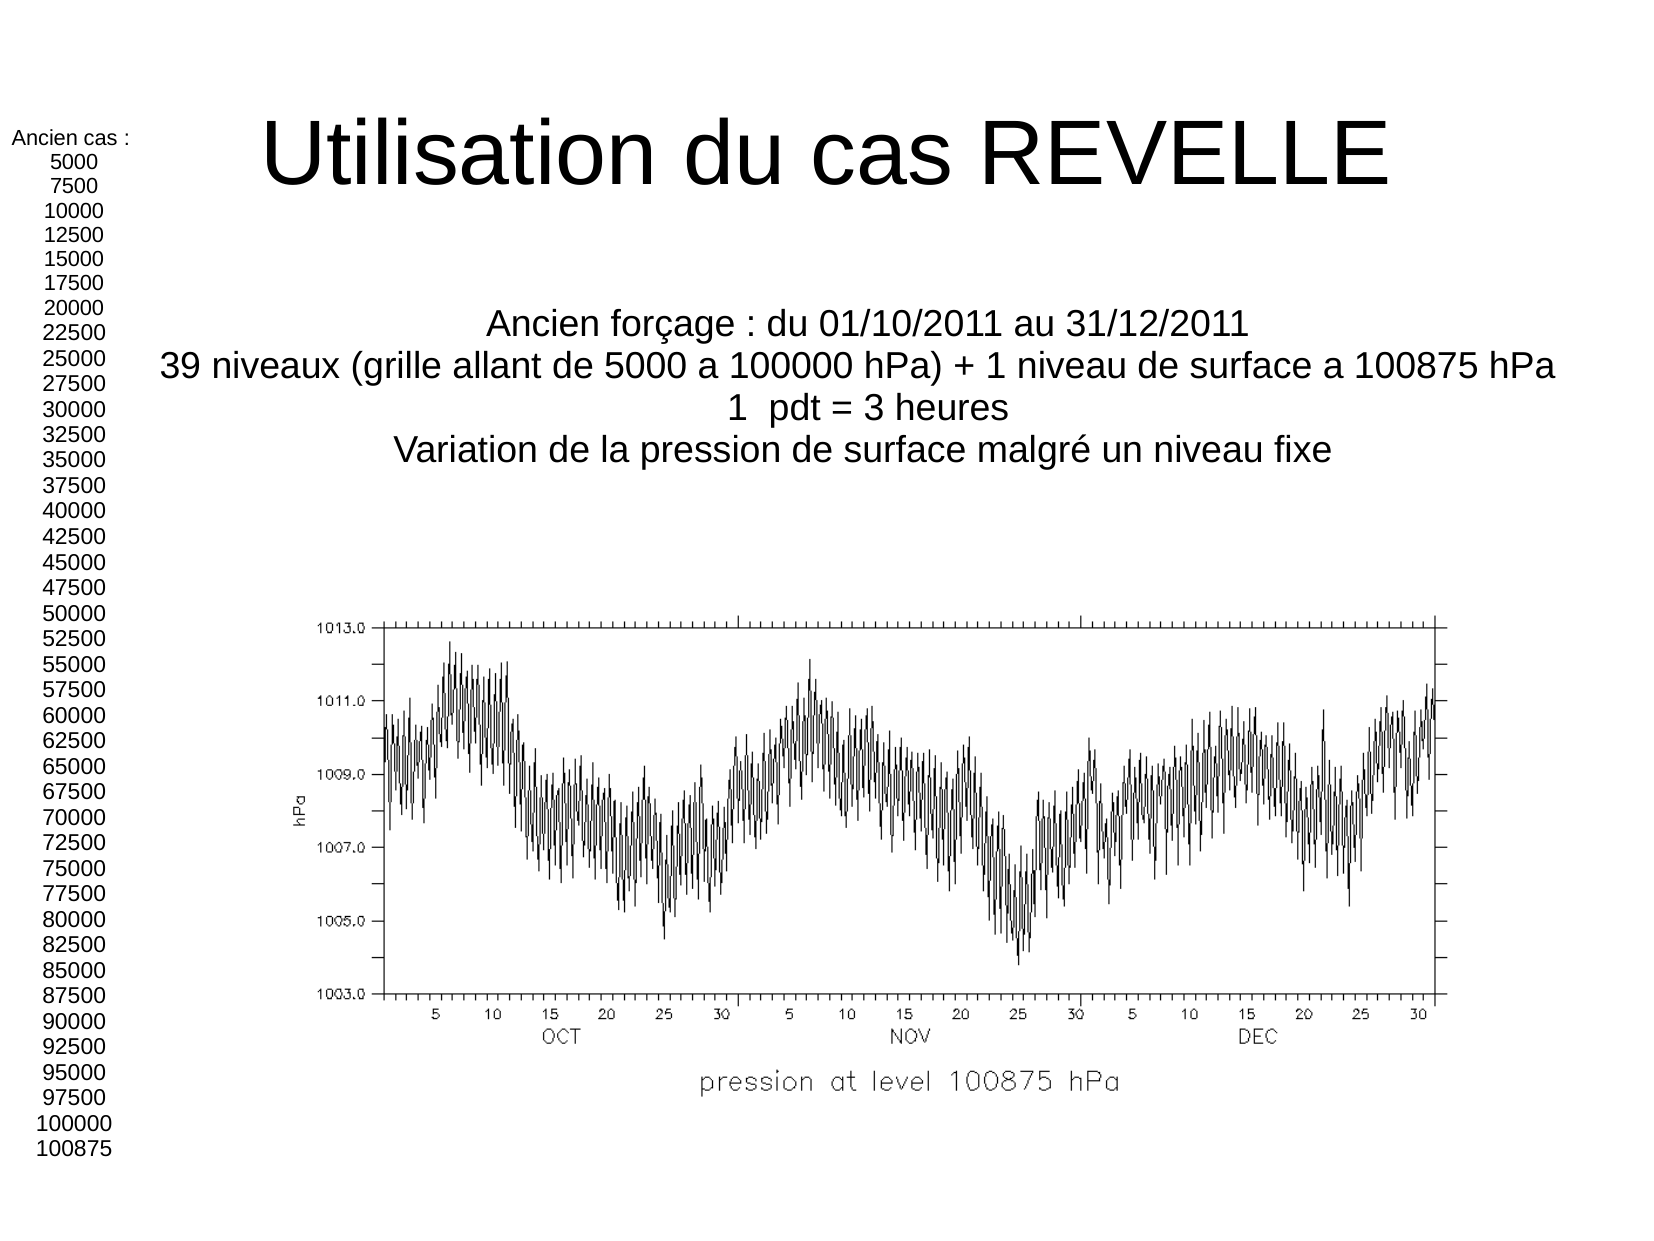

# Utilisation du cas REVELLE
Ancien cas :
 5000
 7500
 10000
 12500
 15000
 17500
 20000
 22500
 25000
 27500
 30000
 32500
 35000
 37500
 40000
 42500
 45000
 47500
 50000
 52500
 55000
 57500
 60000
 62500
 65000
 67500
 70000
 72500
 75000
 77500
 80000
 82500
 85000
 87500
 90000
 92500
 95000
 97500
 100000
 100875
Ancien forçage : du 01/10/2011 au 31/12/2011
39 niveaux (grille allant de 5000 a 100000 hPa) + 1 niveau de surface a 100875 hPa
1 pdt = 3 heures
Variation de la pression de surface malgré un niveau fixe